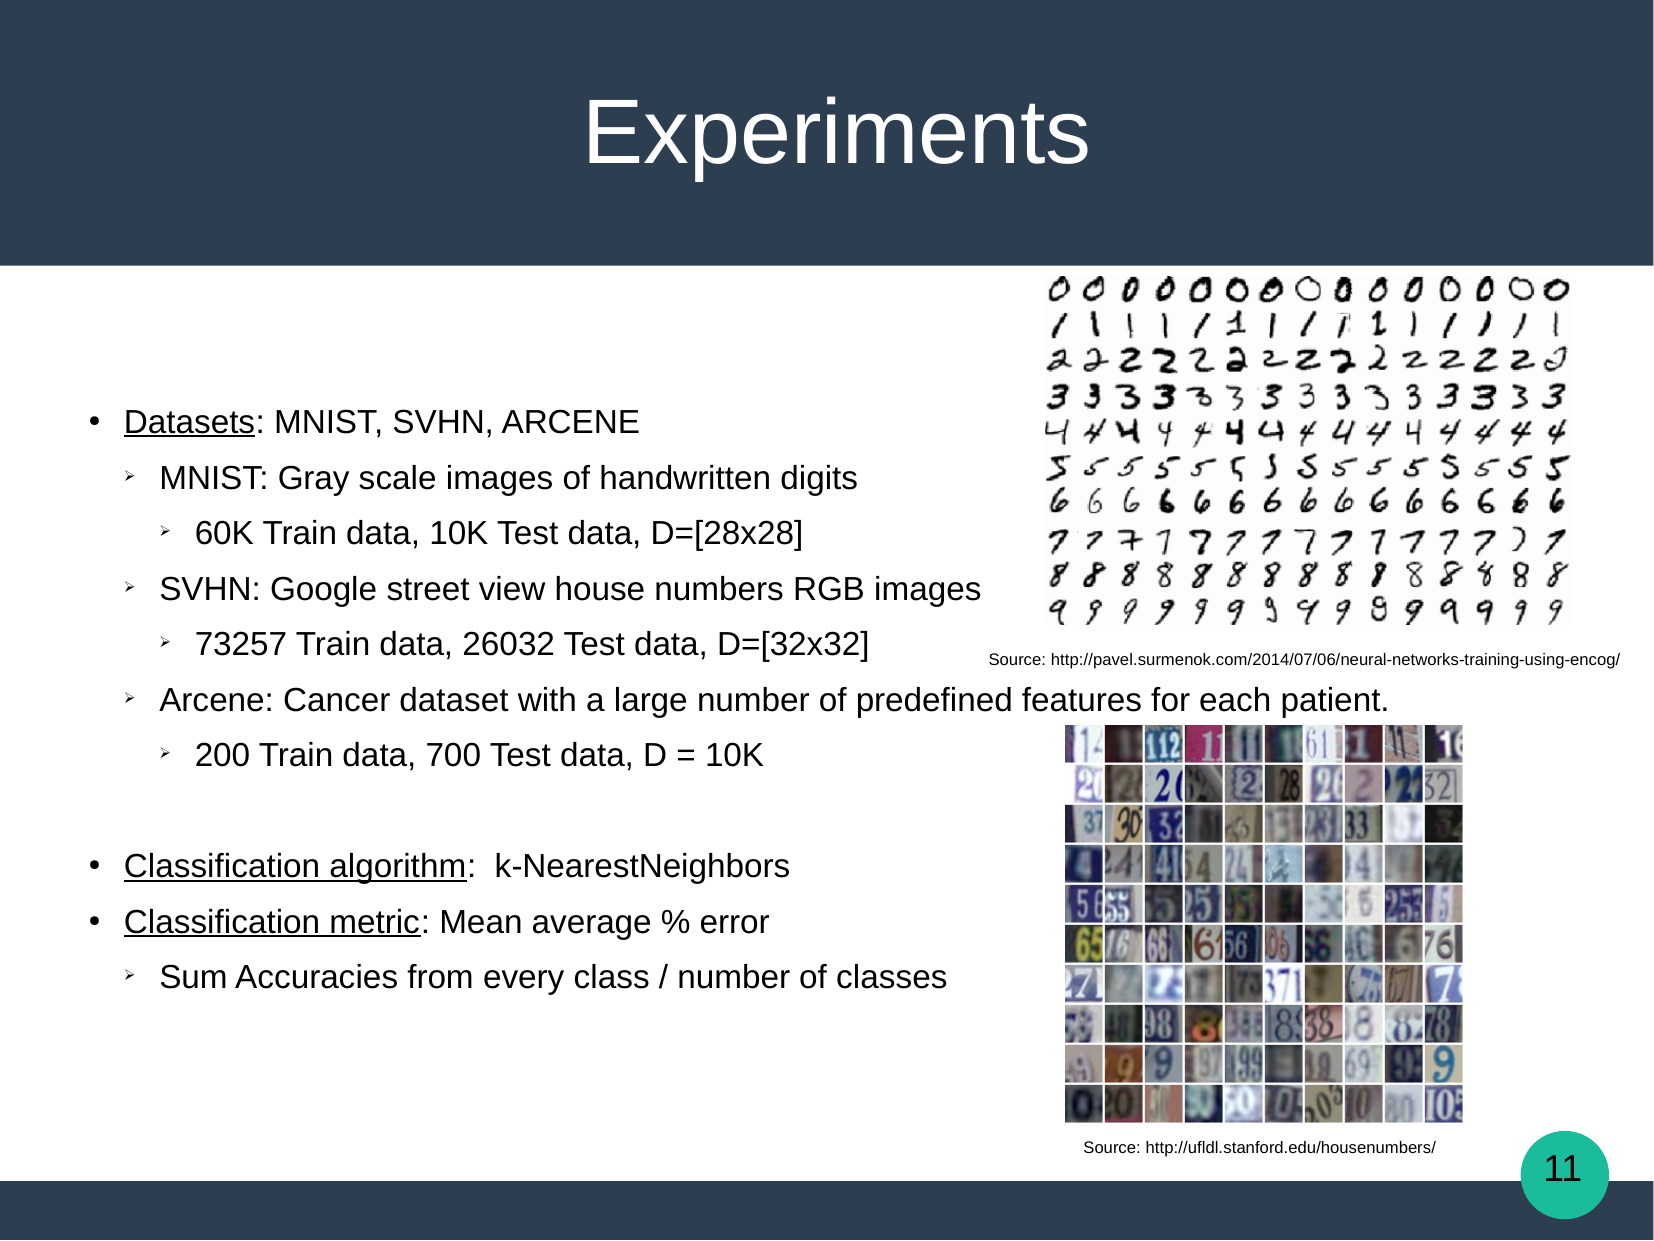

# Experiments
Datasets: MNIST, SVHN, ARCENE
MNIST: Gray scale images of handwritten digits
60K Train data, 10K Test data, D=[28x28]
SVHN: Google street view house numbers RGB images
73257 Train data, 26032 Test data, D=[32x32]
Arcene: Cancer dataset with a large number of predefined features for each patient.
200 Train data, 700 Test data, D = 10K
Classification algorithm: k-NearestNeighbors
Classification metric: Mean average % error
Sum Accuracies from every class / number of classes
Source: http://pavel.surmenok.com/2014/07/06/neural-networks-training-using-encog/
Source: http://ufldl.stanford.edu/housenumbers/